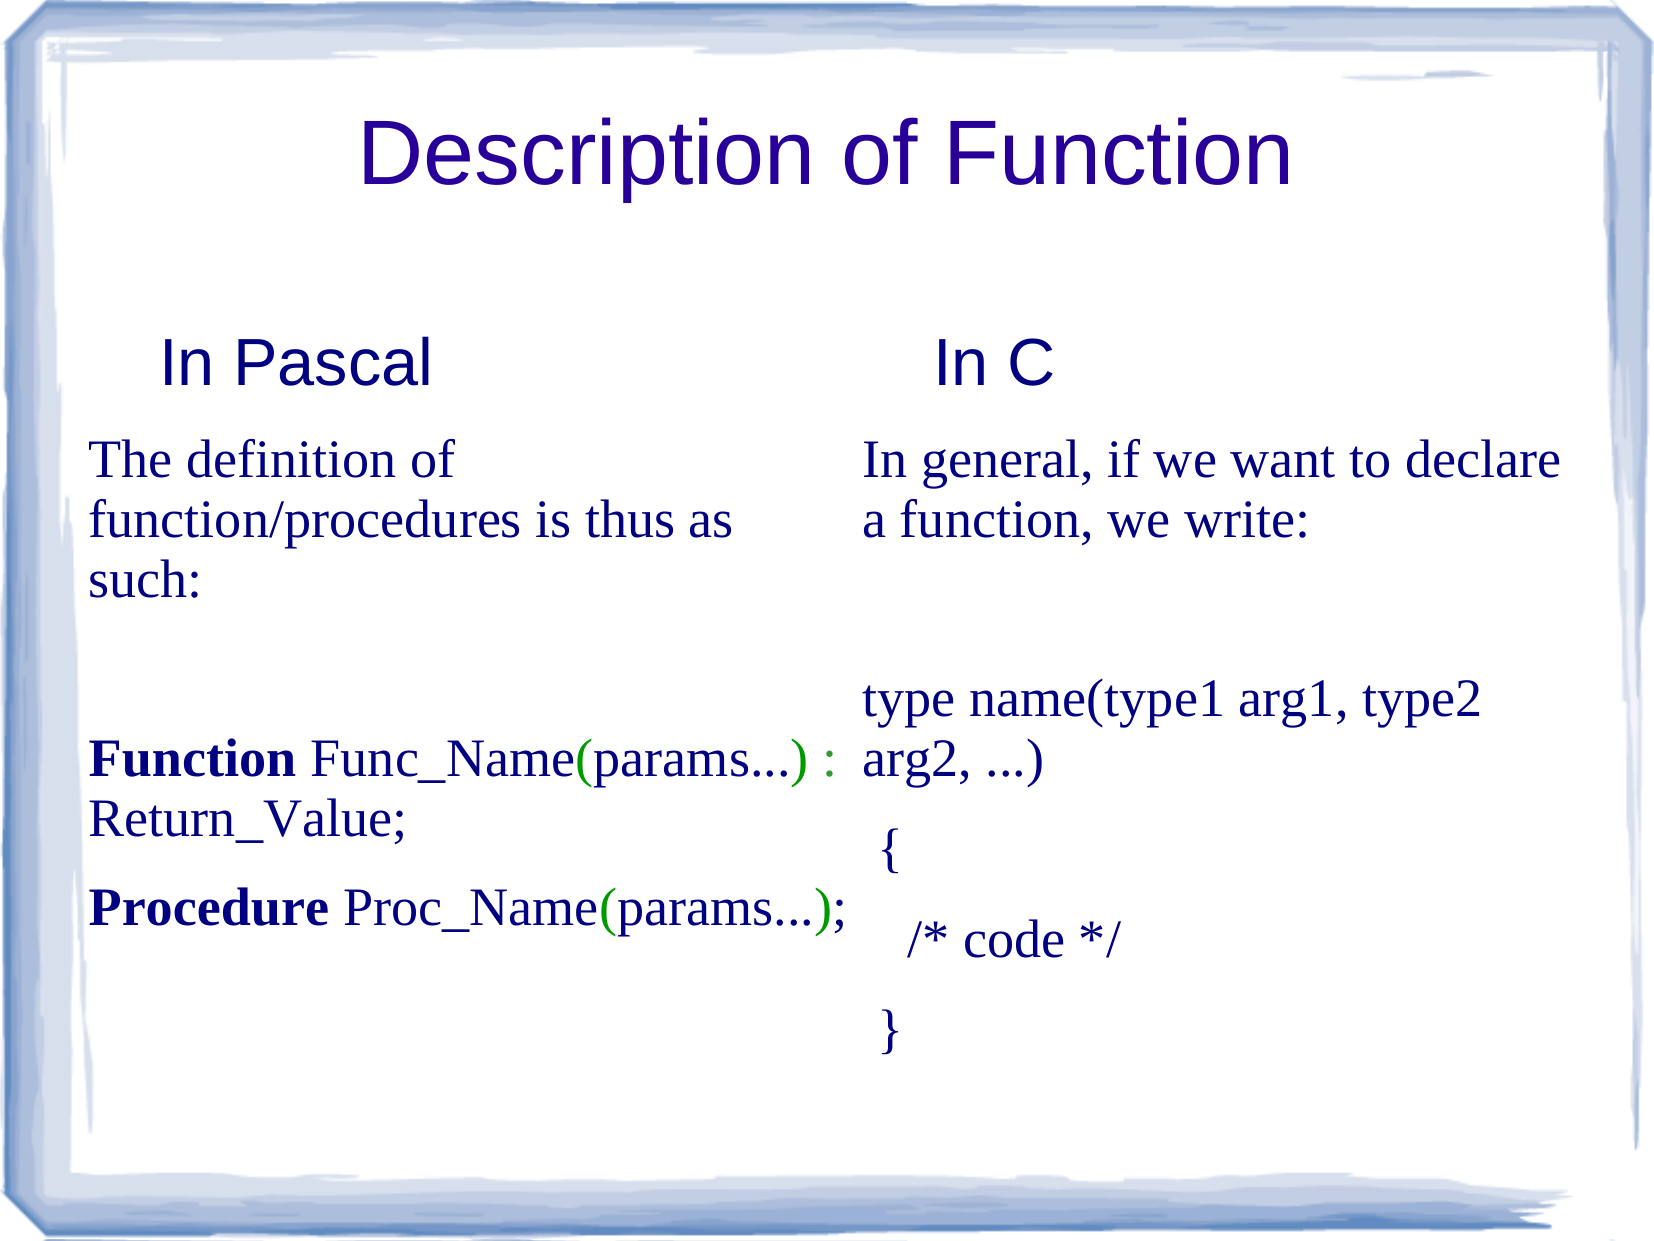

# Description of Function
In Pascal
The definition of function/procedures is thus as such:
Function Func_Name(params...) : Return_Value;
Procedure Proc_Name(params...);
In C
In general, if we want to declare a function, we write:
type name(type1 arg1, type2 arg2, ...)
 {
 /* code */
 }